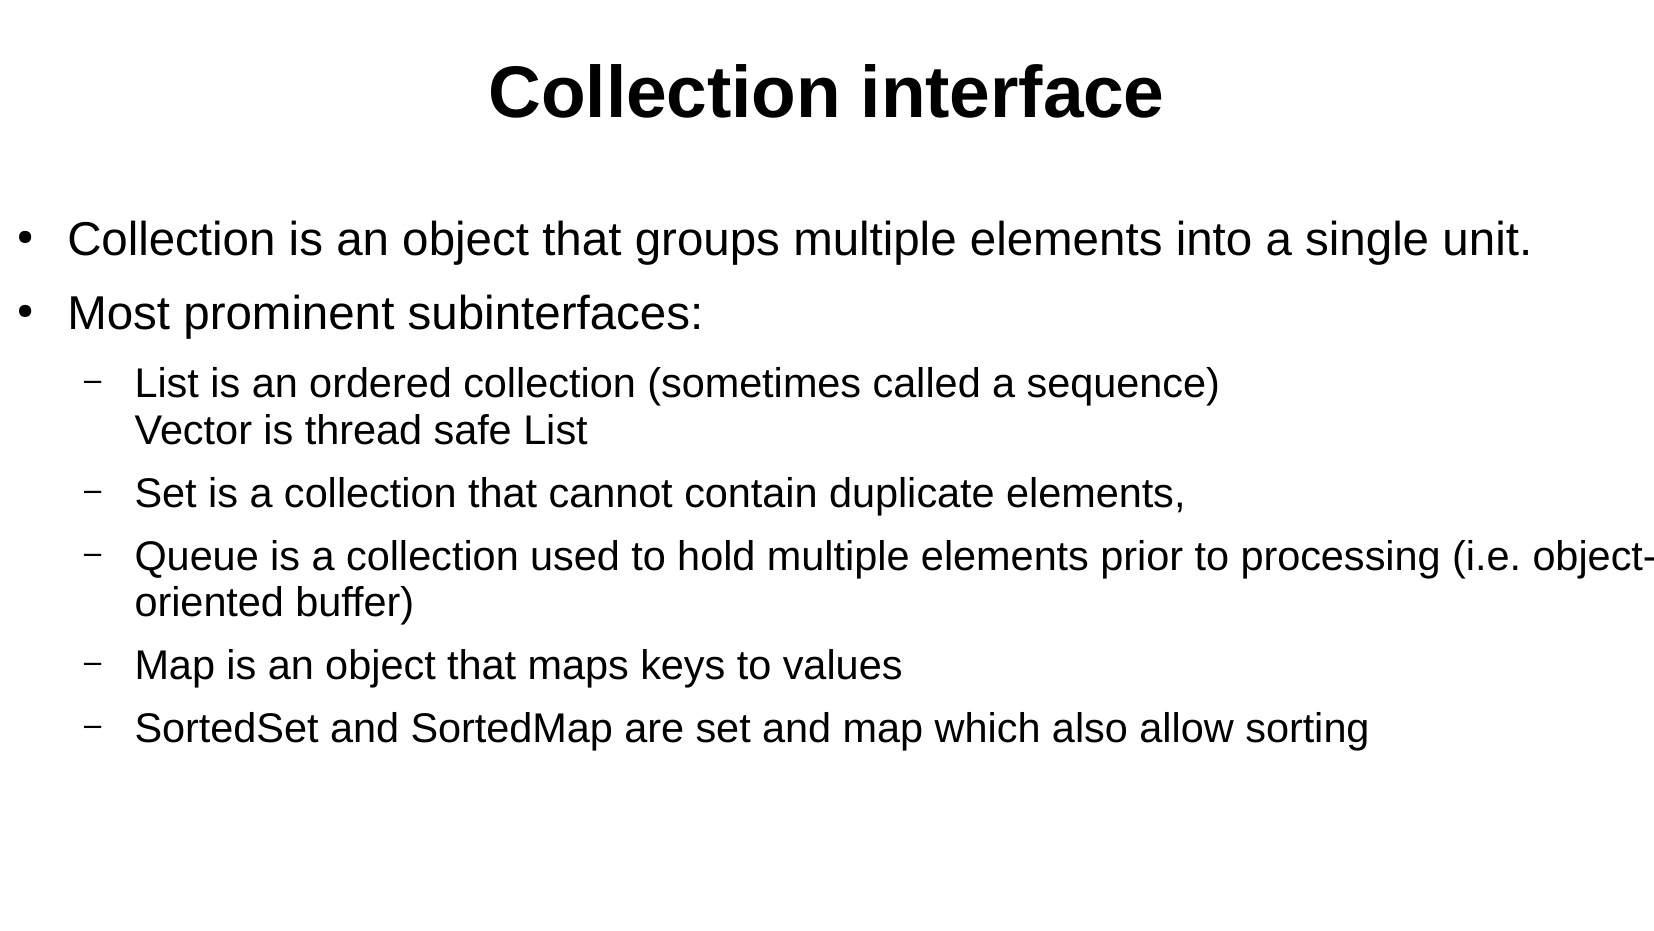

# Collection interface
Collection is an object that groups multiple elements into a single unit.
Most prominent subinterfaces:
List is an ordered collection (sometimes called a sequence)
Vector is thread safe List
Set is a collection that cannot contain duplicate elements,
Queue is a collection used to hold multiple elements prior to processing (i.e. object-oriented buffer)
Map is an object that maps keys to values
SortedSet and SortedMap are set and map which also allow sorting